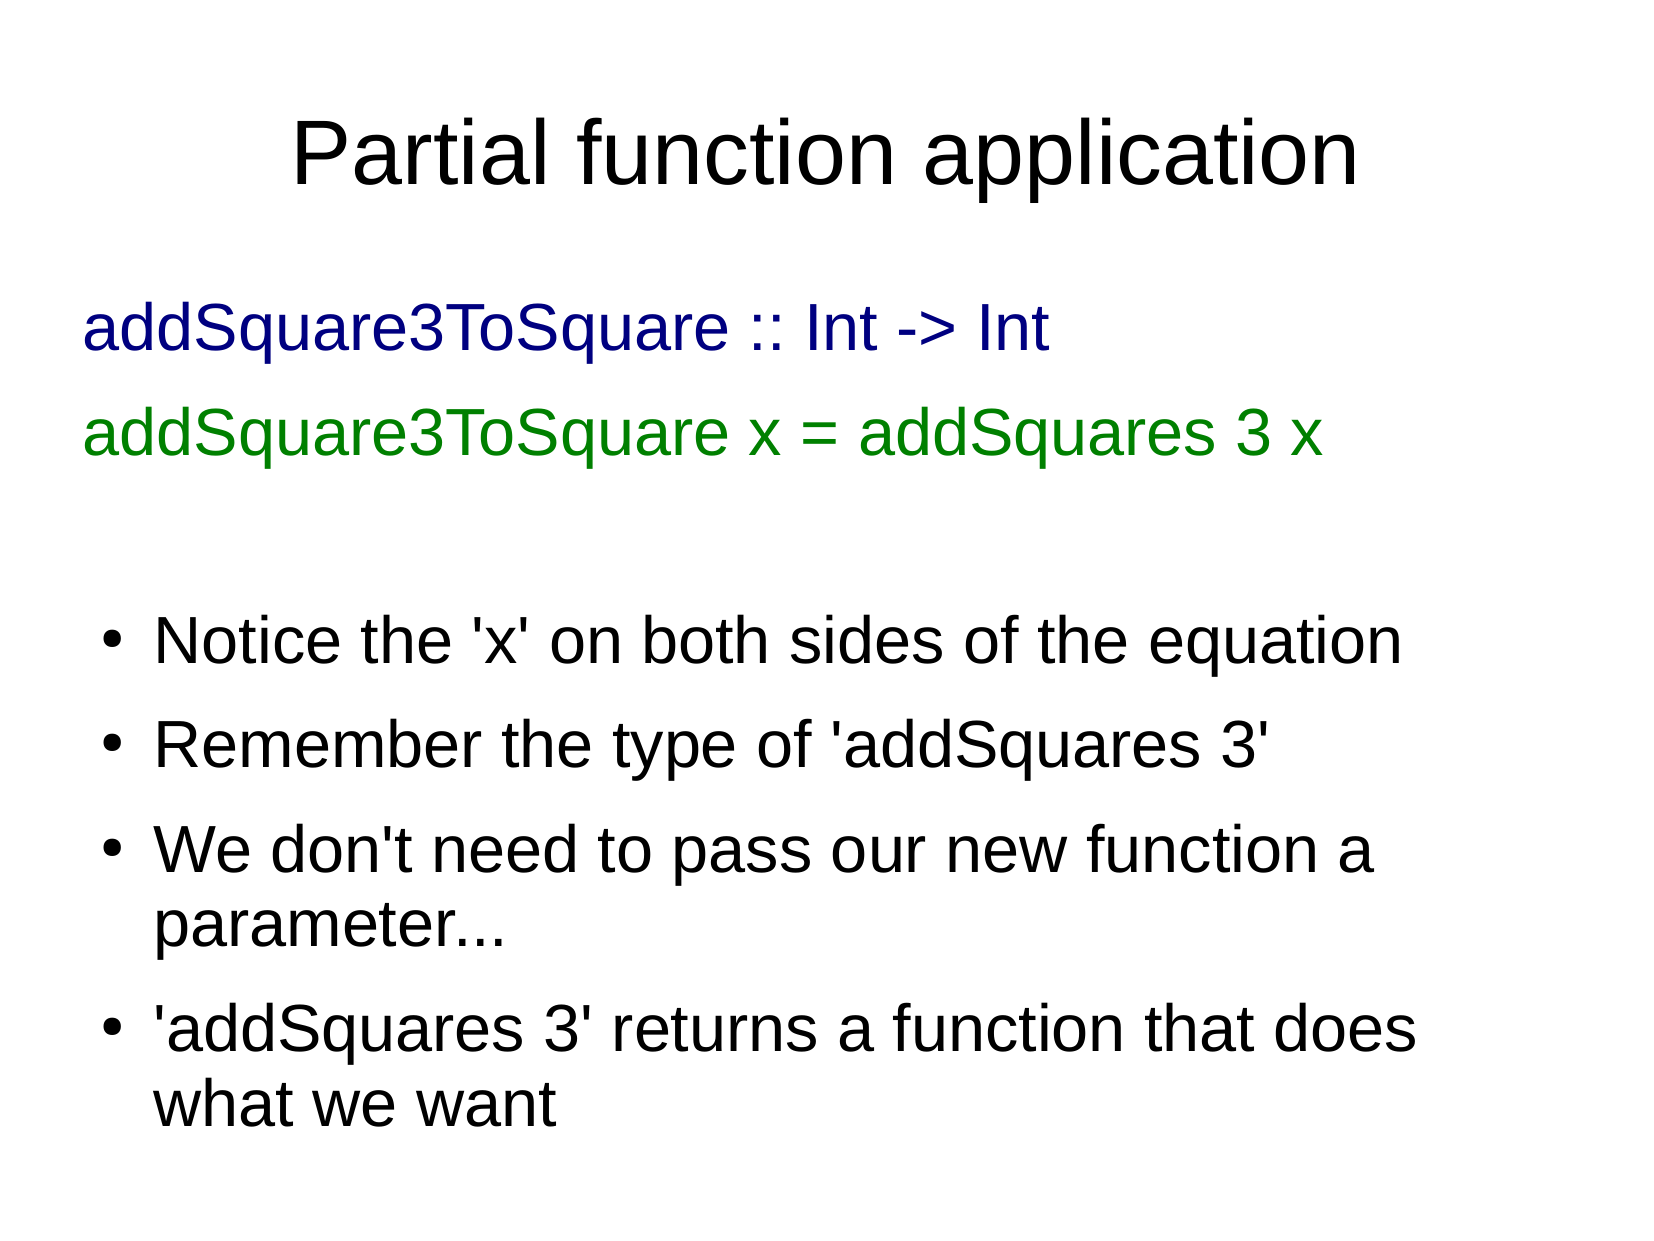

# Partial function application
addSquare3ToSquare :: Int -> Int
addSquare3ToSquare x = addSquares 3 x
Notice the 'x' on both sides of the equation
Remember the type of 'addSquares 3'
We don't need to pass our new function a parameter...
'addSquares 3' returns a function that does what we want